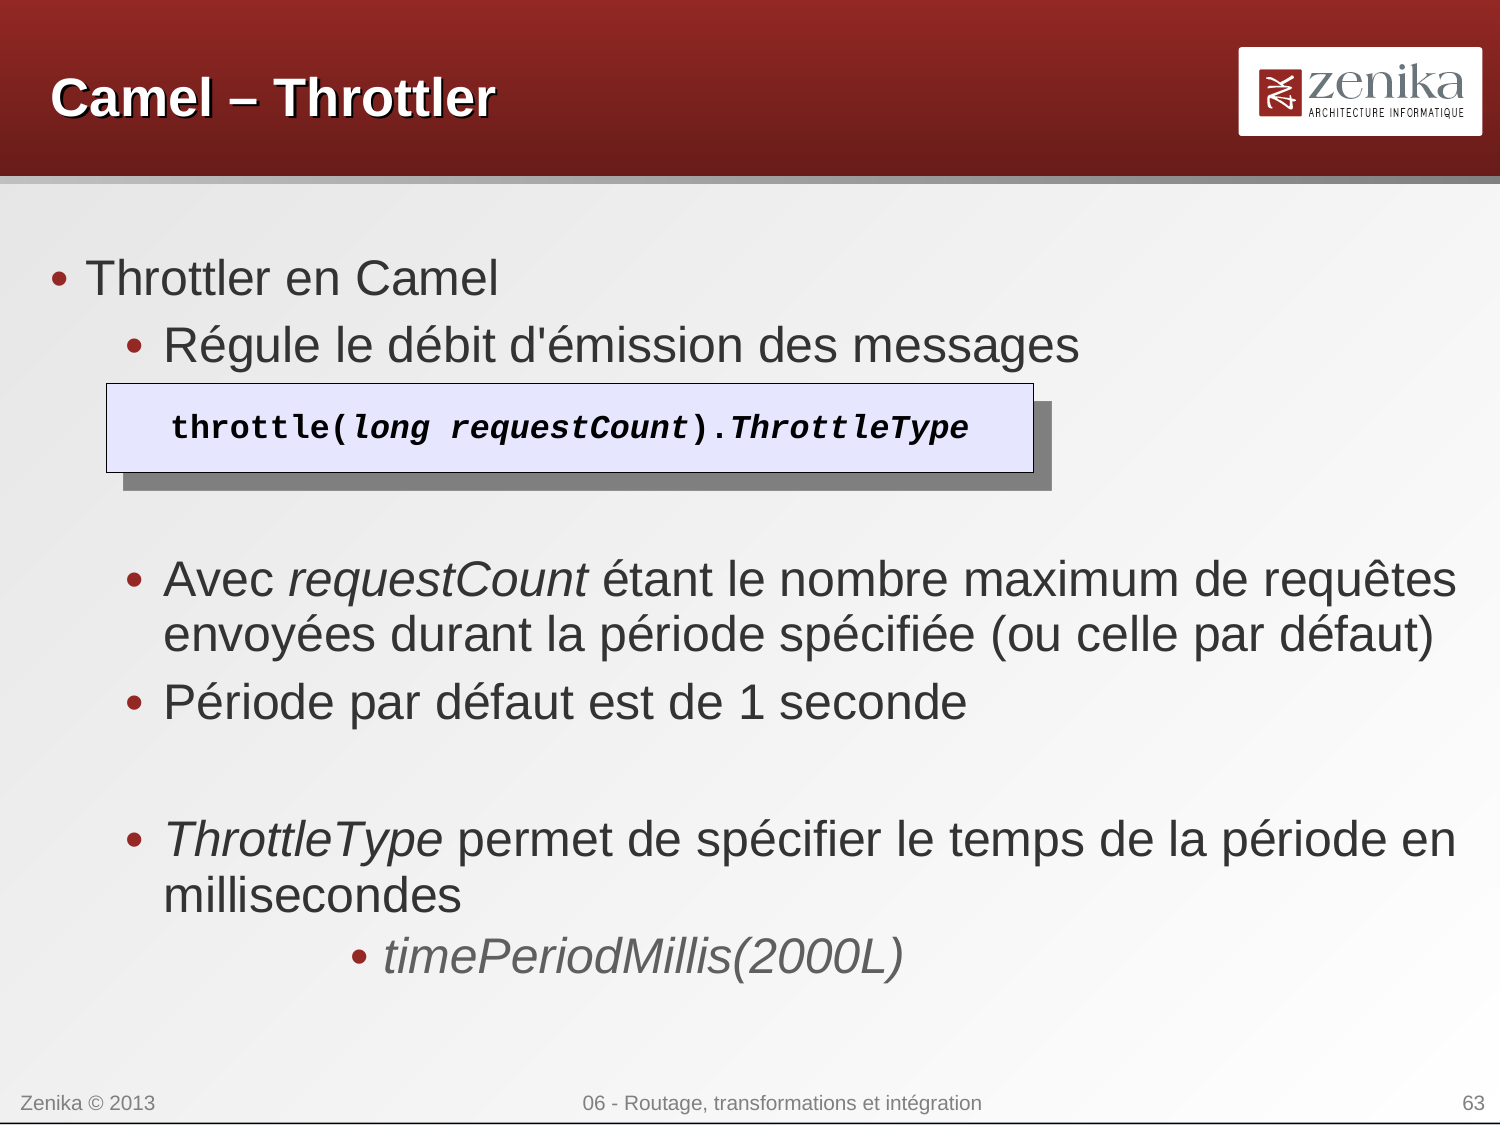

# Camel – Throttler
Throttler en Camel
Régule le débit d'émission des messages
Avec requestCount étant le nombre maximum de requêtes envoyées durant la période spécifiée (ou celle par défaut)
Période par défaut est de 1 seconde
ThrottleType permet de spécifier le temps de la période en millisecondes
 timePeriodMillis(2000L)
throttle(long requestCount).ThrottleType